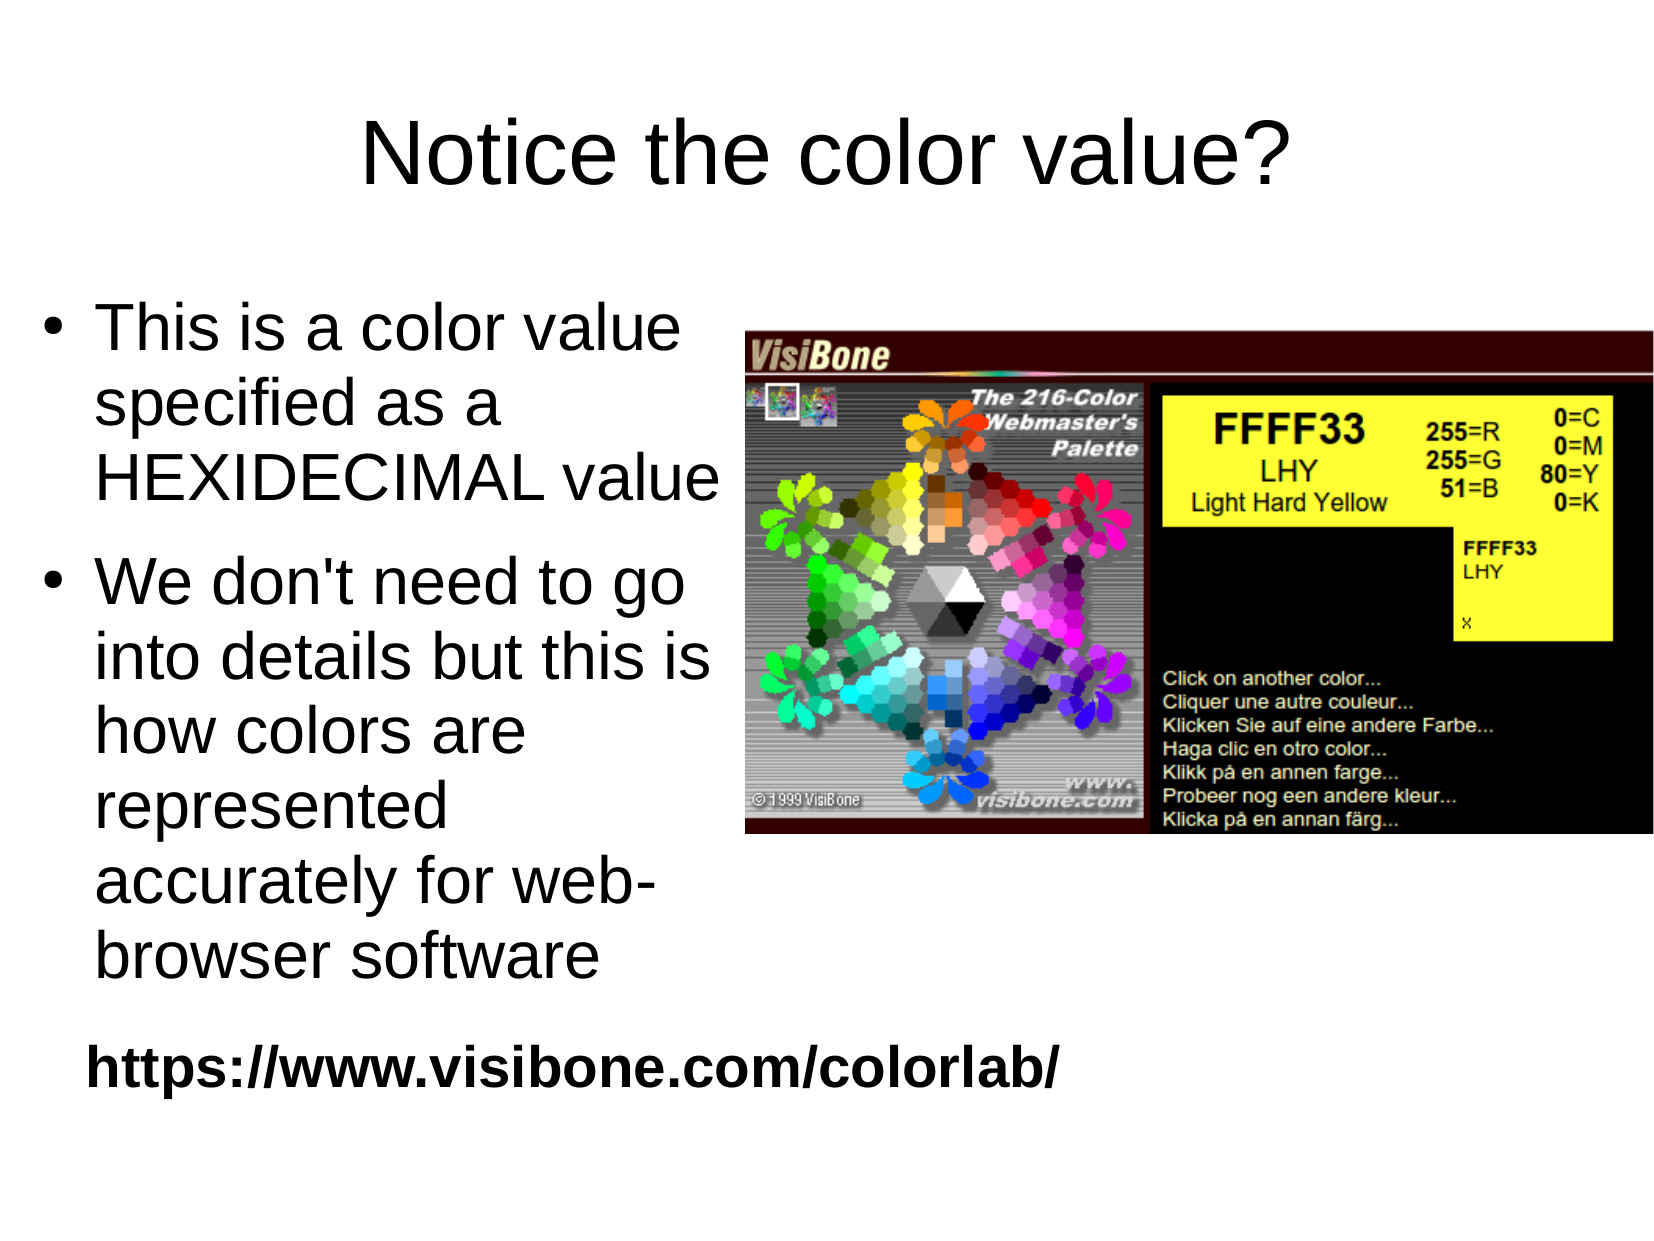

# Notice the color value?
This is a color value specified as a HEXIDECIMAL value
We don't need to go into details but this is how colors are represented accurately for web-browser software
https://www.visibone.com/colorlab/